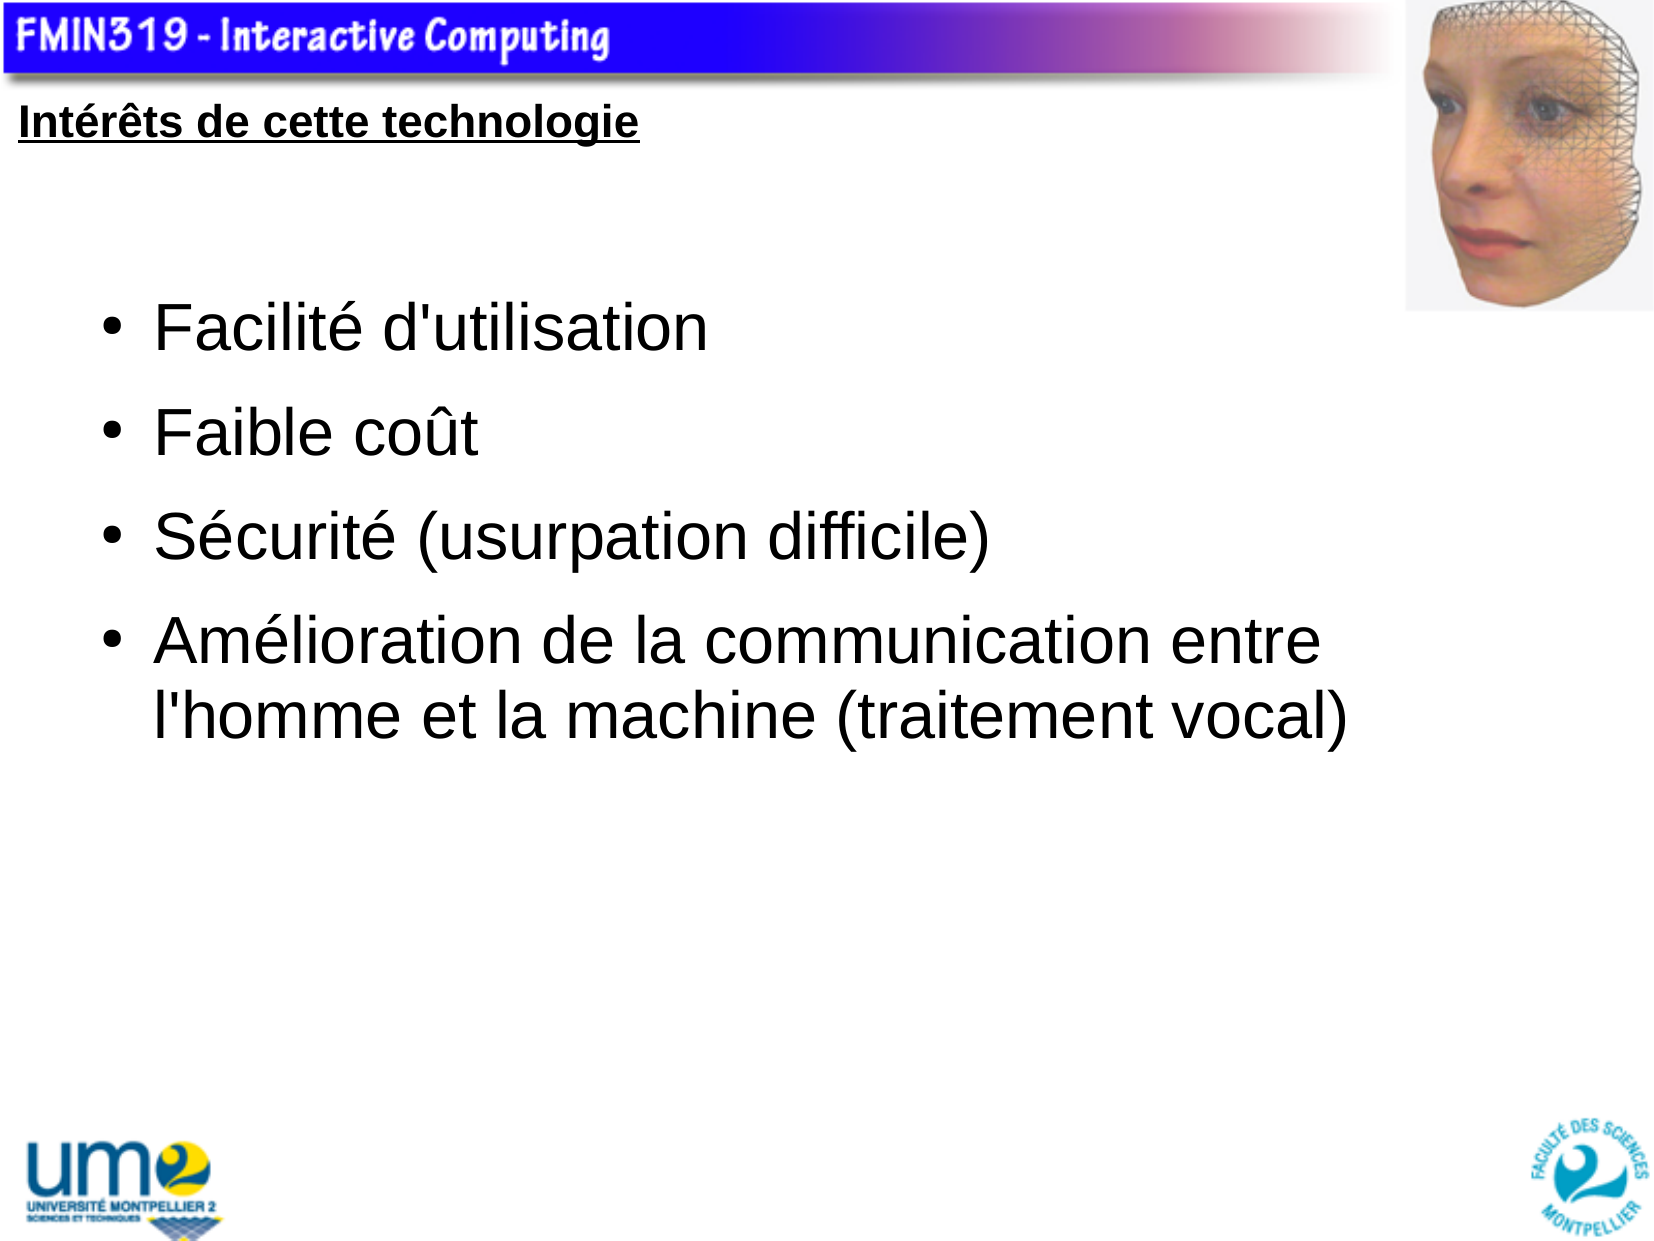

Intérêts de cette technologie
# Facilité d'utilisation
Faible coût
Sécurité (usurpation difficile)
Amélioration de la communication entre l'homme et la machine (traitement vocal)